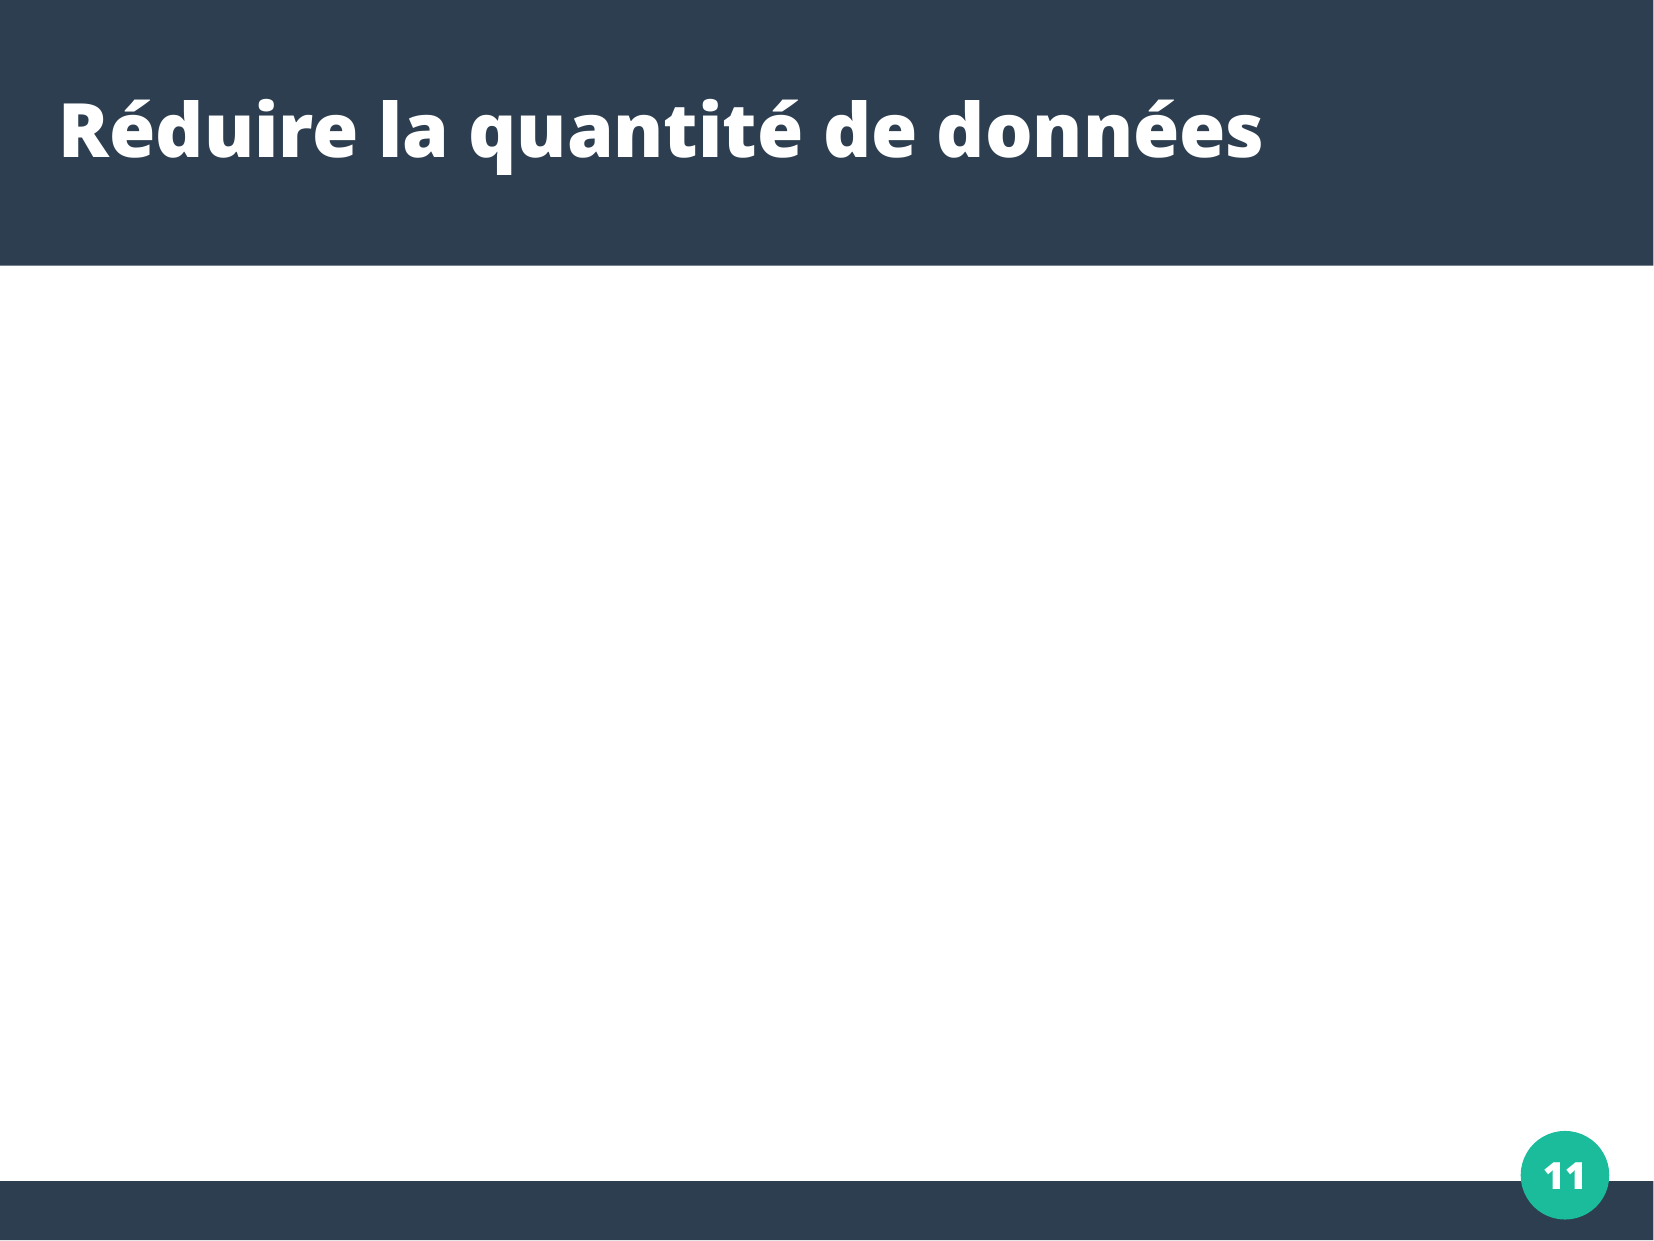

# Réduire la quantité de données
11